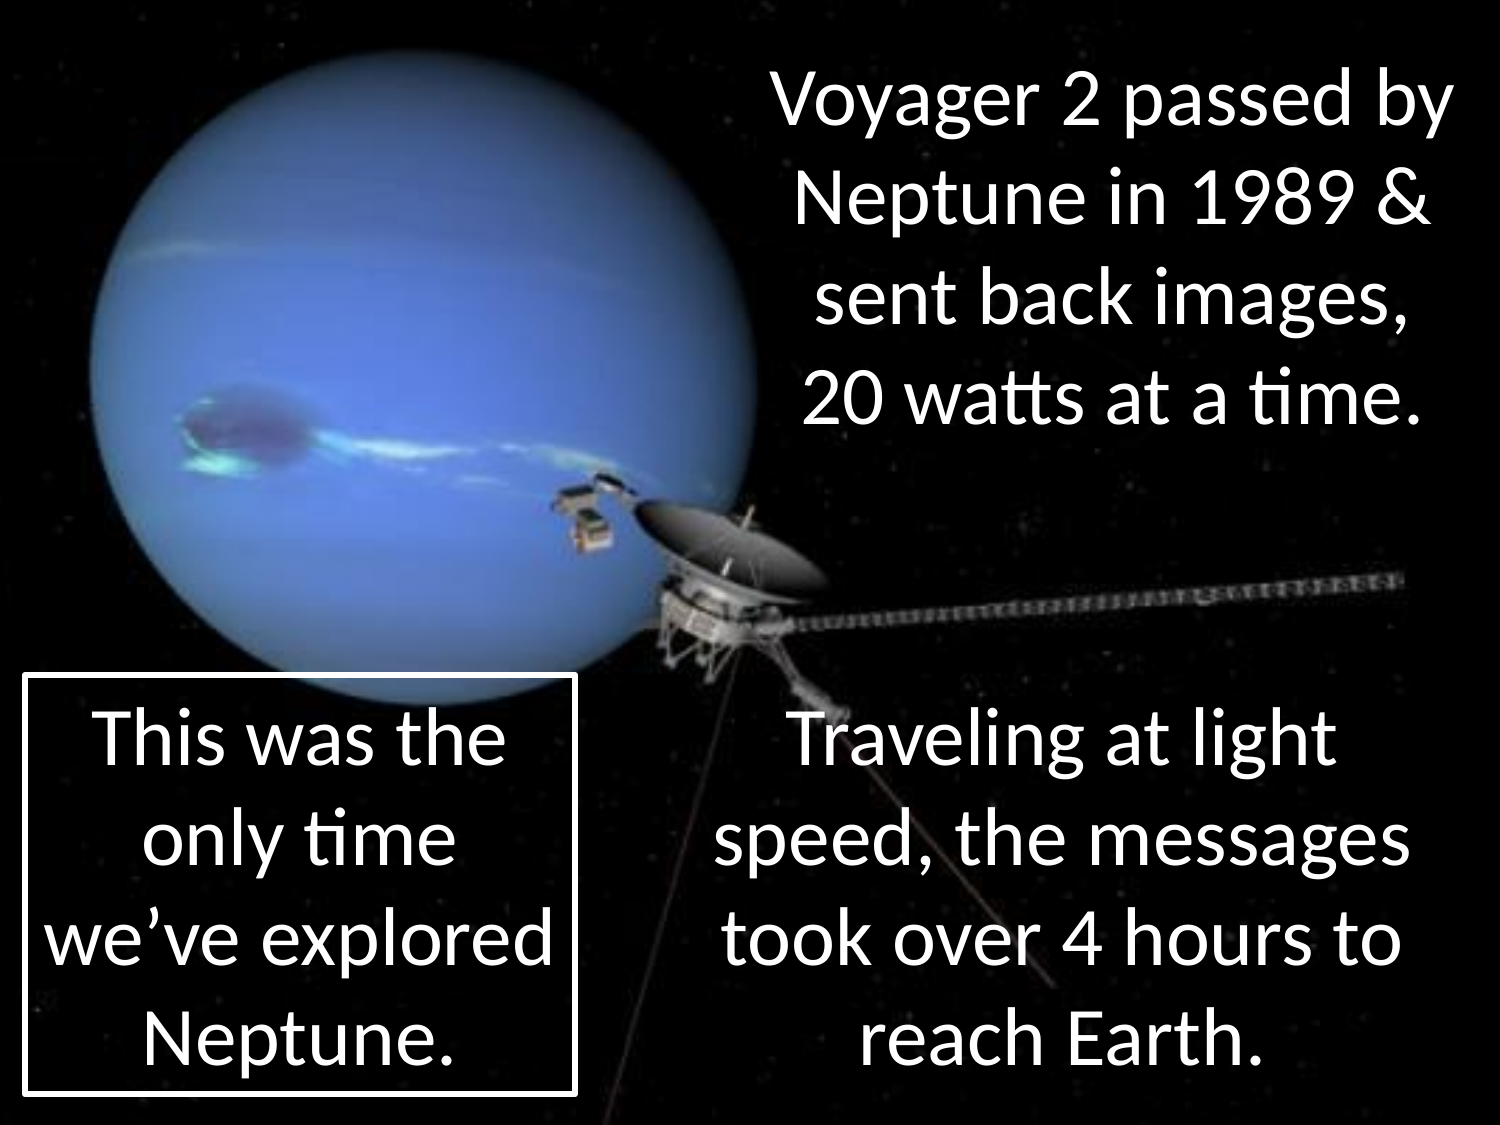

Voyager 2 passed by Neptune in 1989 & sent back images, 20 watts at a time.
This was the only time we’ve explored Neptune.
Traveling at light speed, the messages took over 4 hours to reach Earth.